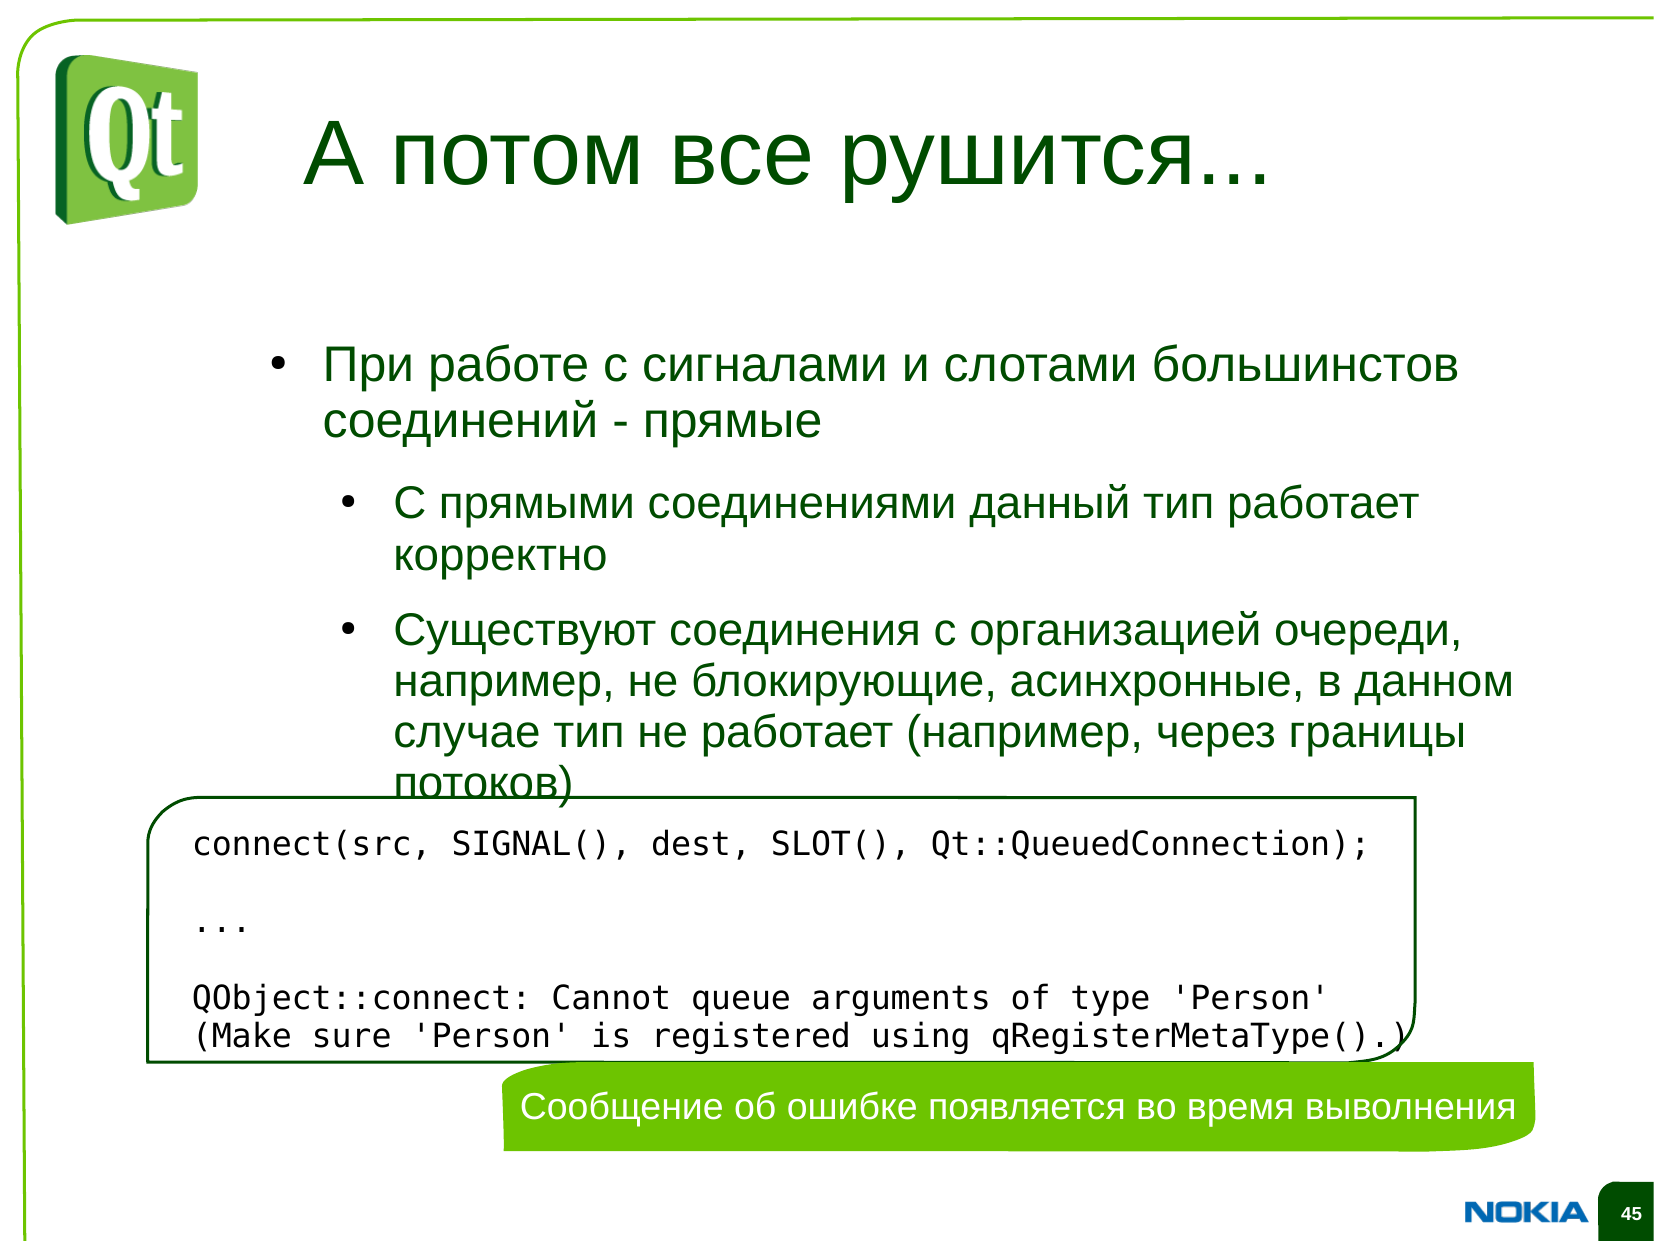

# А потом все рушится...
При работе с сигналами и слотами большинстов соединений - прямые
С прямыми соединениями данный тип работает корректно
Существуют соединения с организацией очереди, например, не блокирующие, асинхронные, в данном случае тип не работает (например, через границы потоков)
connect(src, SIGNAL(), dest, SLOT(), Qt::QueuedConnection);
...
QObject::connect: Cannot queue arguments of type 'Person'
(Make sure 'Person' is registered using qRegisterMetaType().)
Сообщение об ошибке появляется во время выволнения